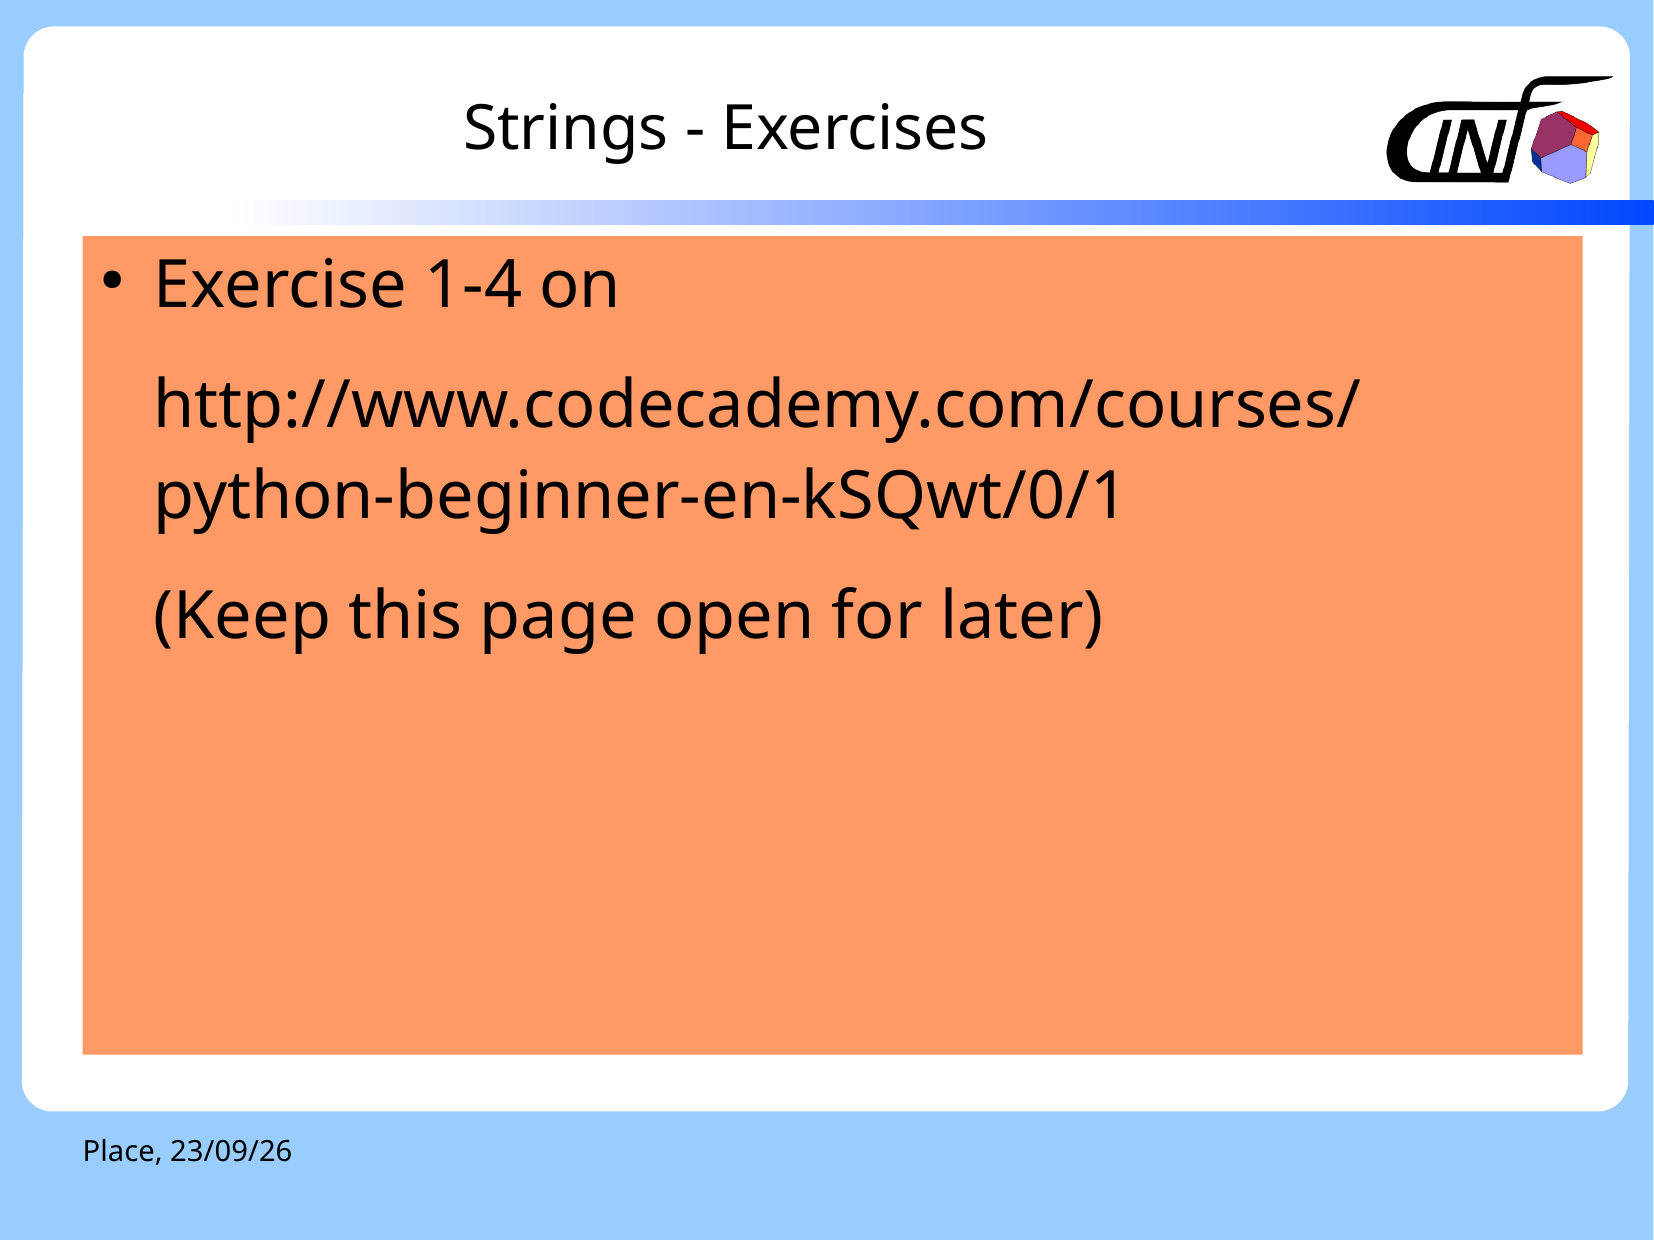

# Strings - Exercises
Exercise 1-4 on
http://www.codecademy.com/courses/python-beginner-en-kSQwt/0/1
(Keep this page open for later)